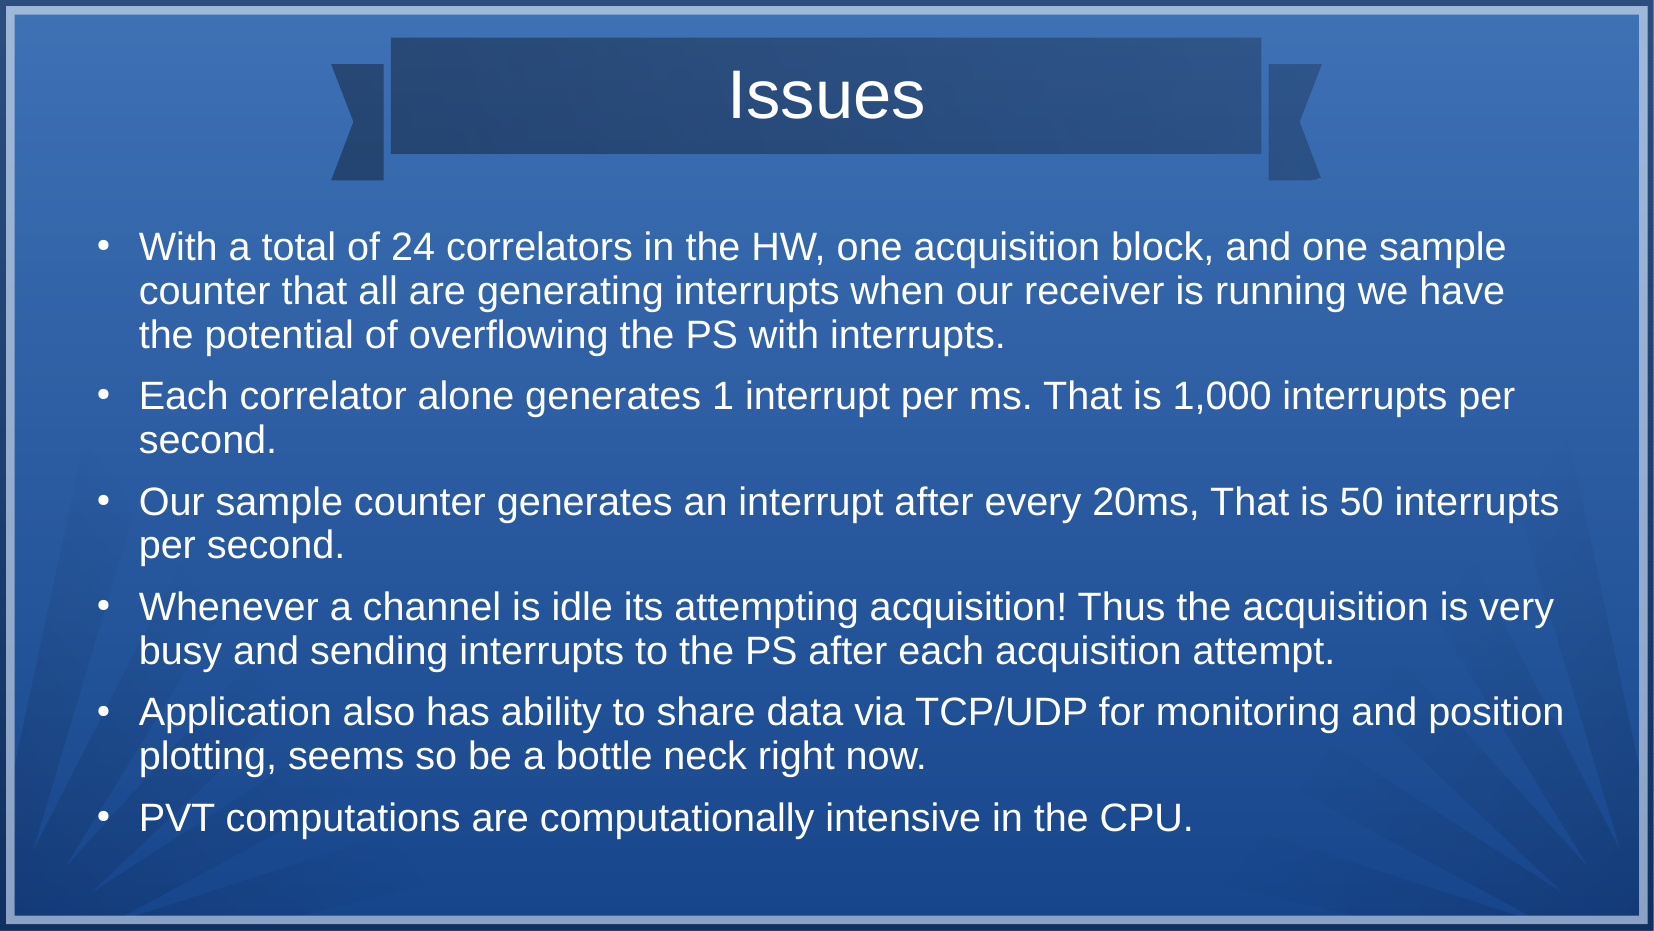

# Issues
With a total of 24 correlators in the HW, one acquisition block, and one sample counter that all are generating interrupts when our receiver is running we have the potential of overflowing the PS with interrupts.
Each correlator alone generates 1 interrupt per ms. That is 1,000 interrupts per second.
Our sample counter generates an interrupt after every 20ms, That is 50 interrupts per second.
Whenever a channel is idle its attempting acquisition! Thus the acquisition is very busy and sending interrupts to the PS after each acquisition attempt.
Application also has ability to share data via TCP/UDP for monitoring and position plotting, seems so be a bottle neck right now.
PVT computations are computationally intensive in the CPU.